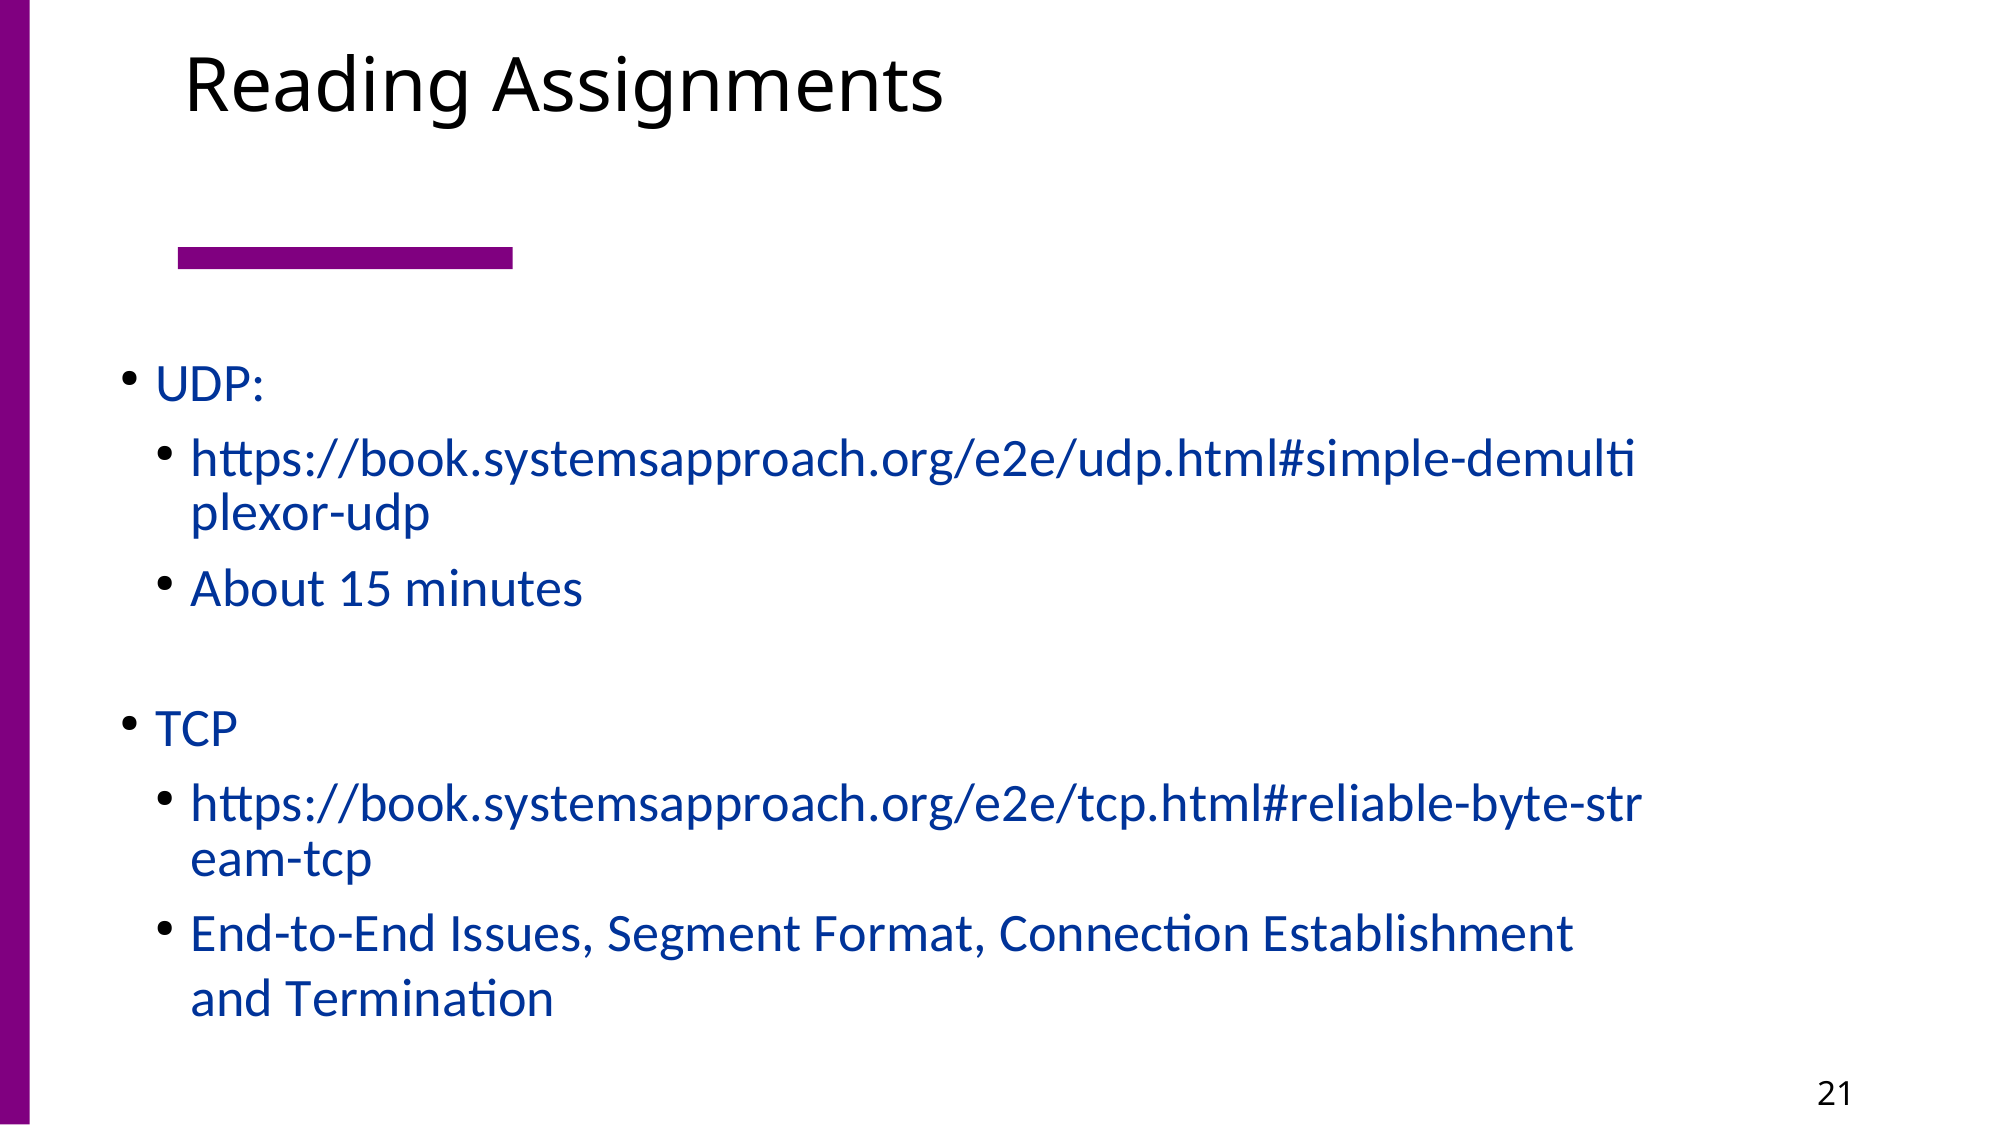

# Reading Assignments
UDP:
https://book.systemsapproach.org/e2e/udp.html#simple-demultiplexor-udp
About 15 minutes
TCP
https://book.systemsapproach.org/e2e/tcp.html#reliable-byte-stream-tcp
End-to-End Issues, Segment Format, Connection Establishment and Termination